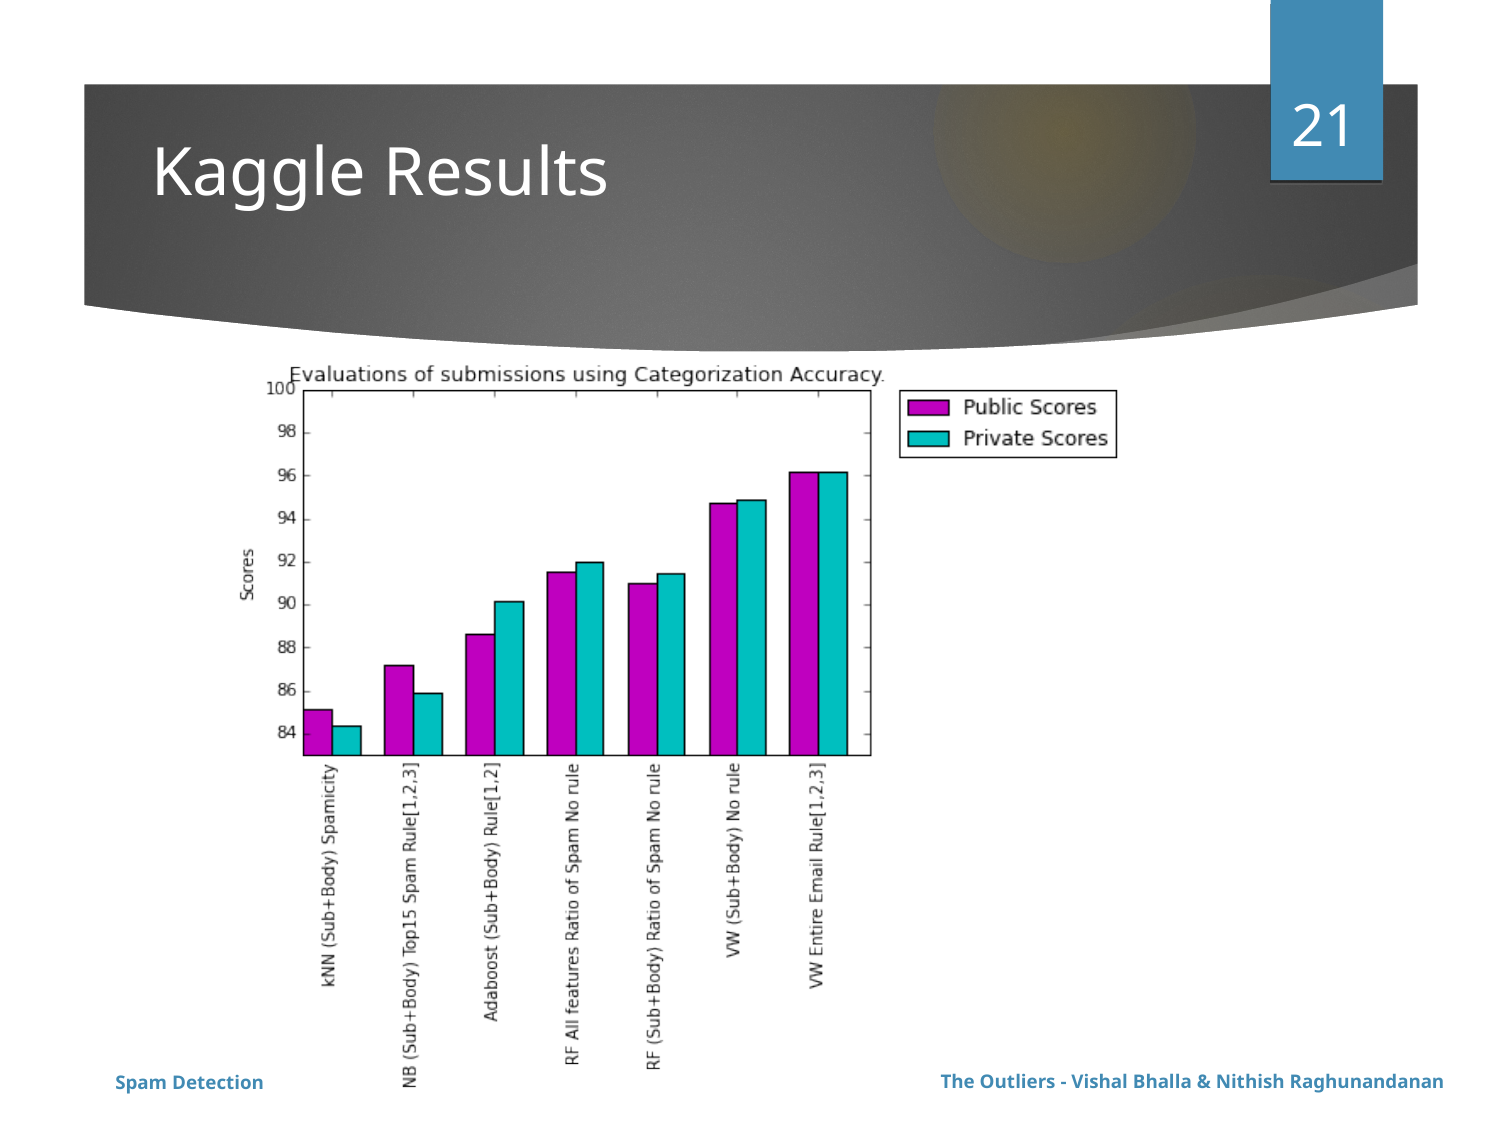

# Kaggle Results
The Outliers - Vishal Bhalla & Nithish Raghunandanan
Spam Detection